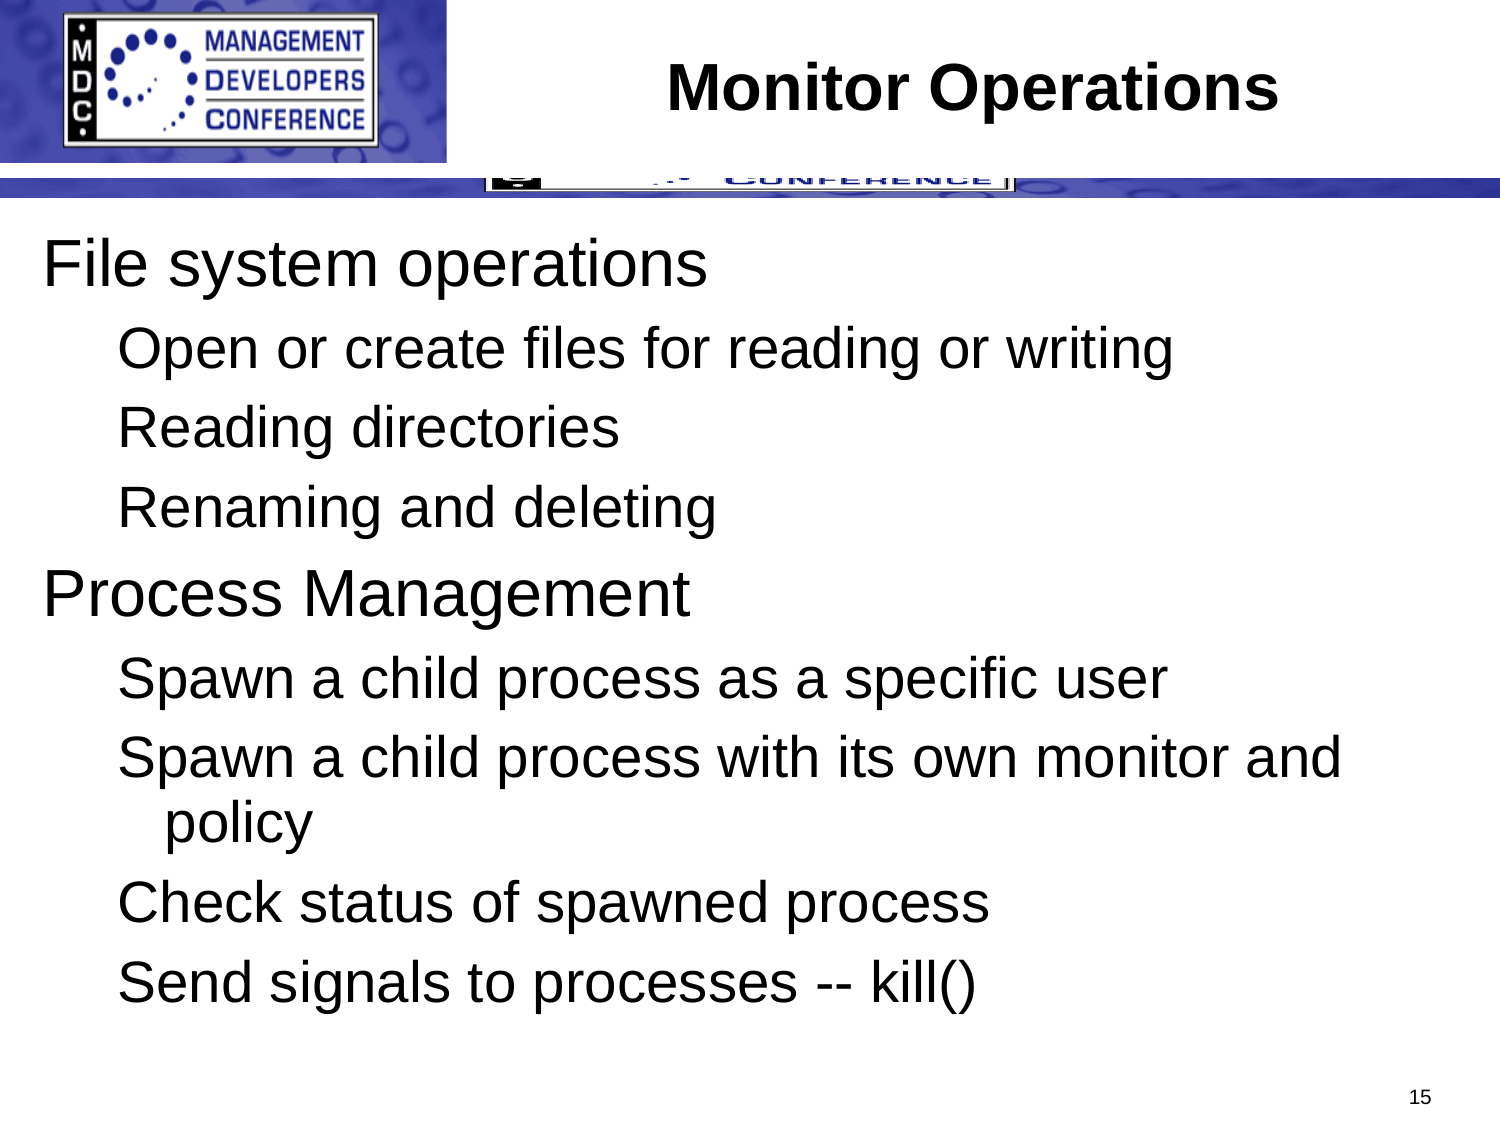

# Monitor Operations
File system operations
Open or create files for reading or writing
Reading directories
Renaming and deleting
Process Management
Spawn a child process as a specific user
Spawn a child process with its own monitor and policy
Check status of spawned process
Send signals to processes -- kill()
15